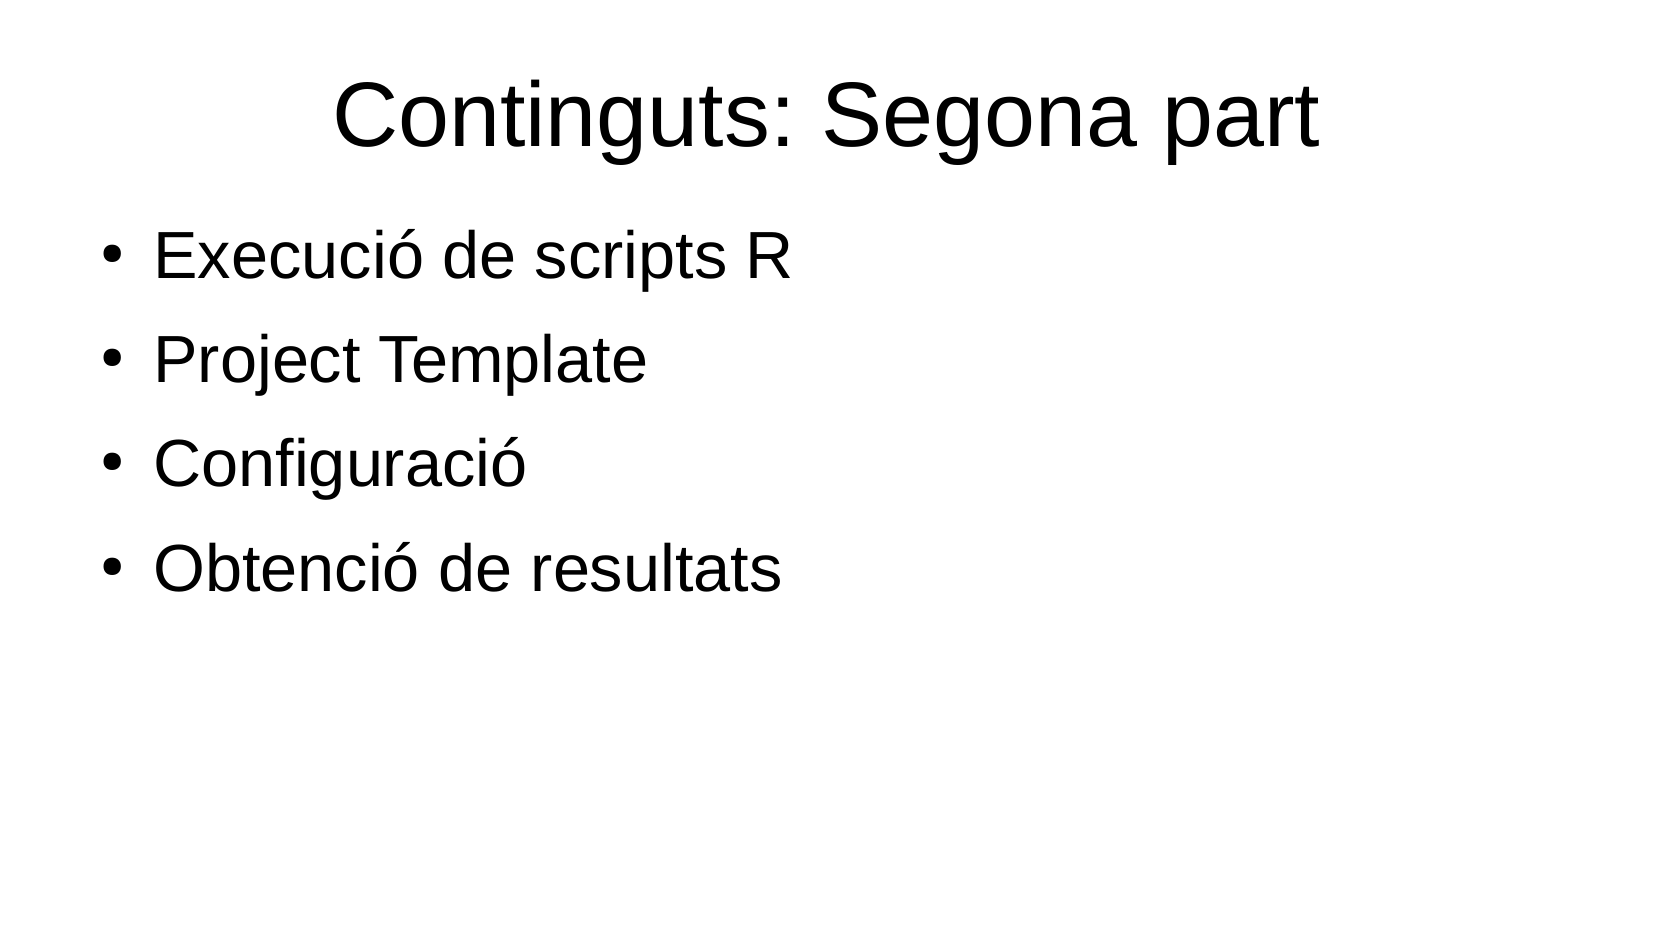

# Continguts: Segona part
Execució de scripts R
Project Template
Configuració
Obtenció de resultats